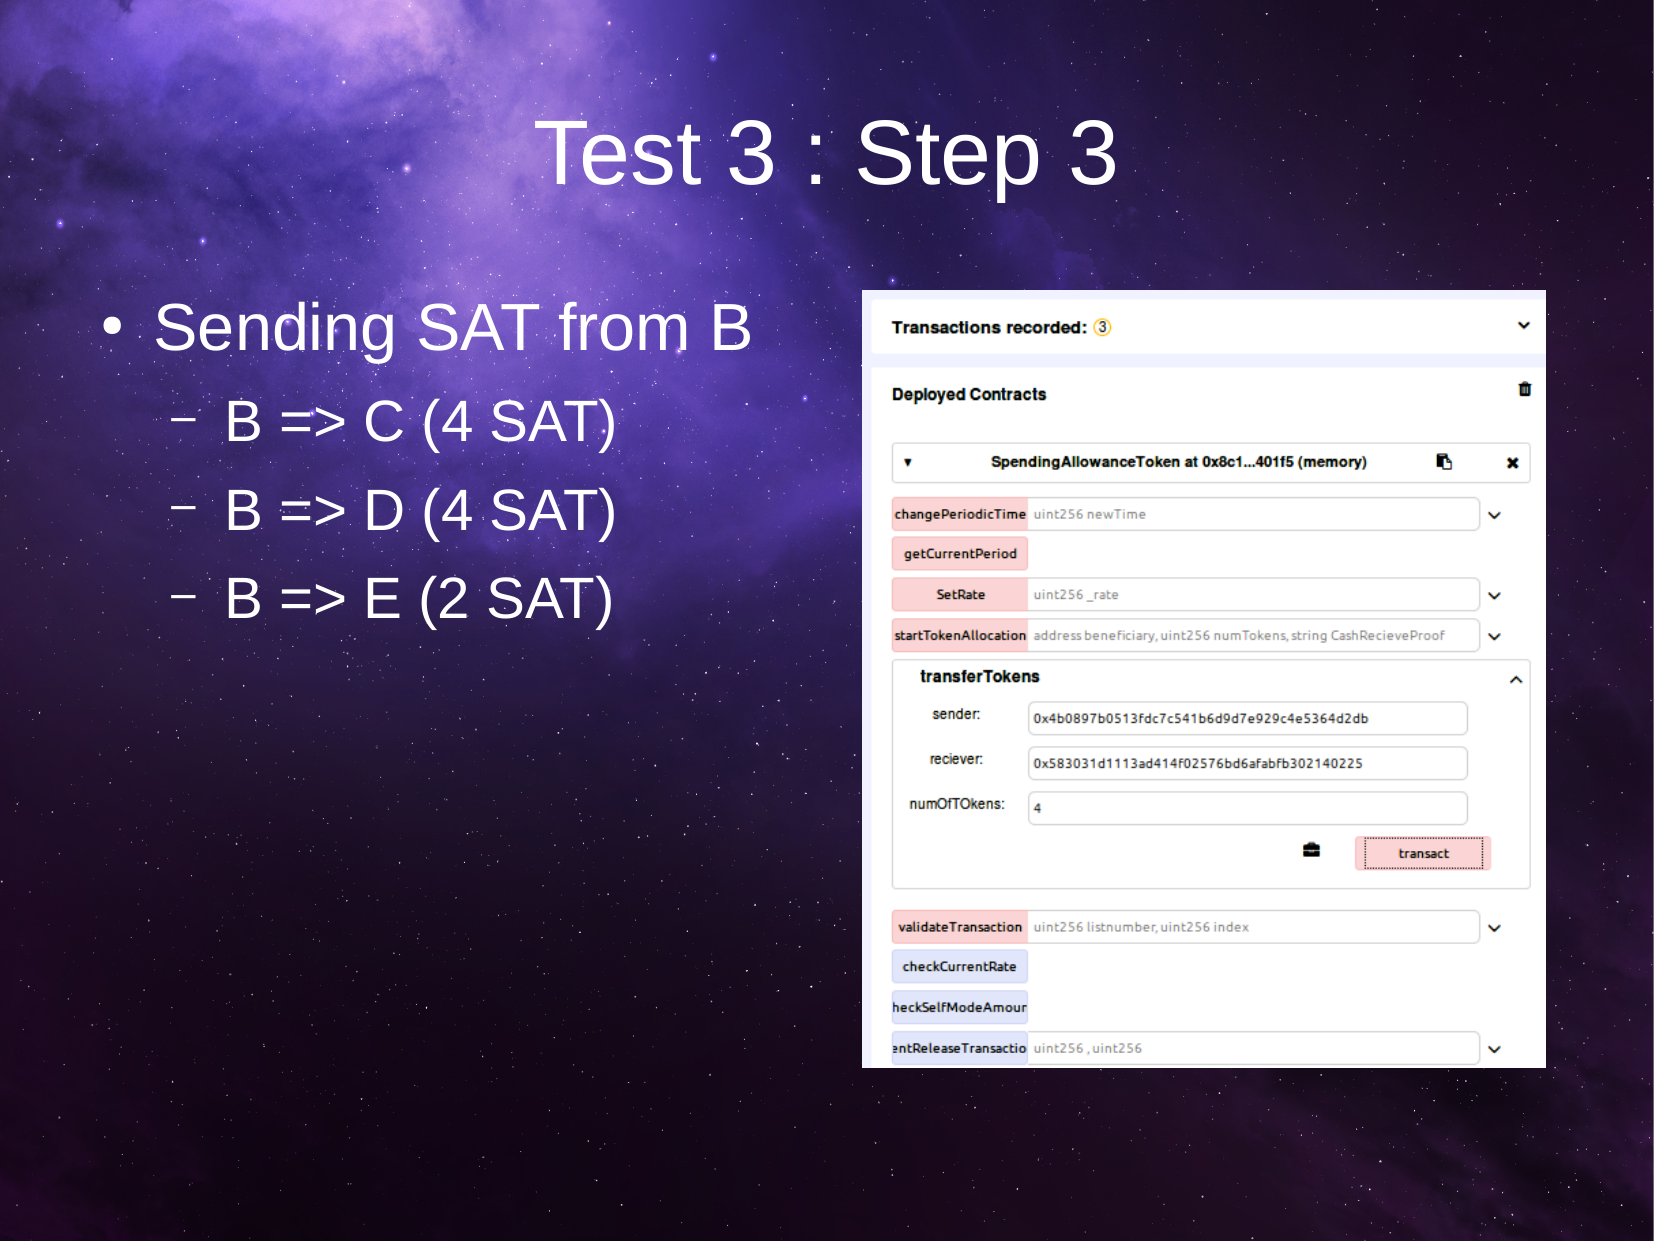

# Test 3 : Step 3
Sending SAT from B
B => C (4 SAT)
B => D (4 SAT)
B => E (2 SAT)